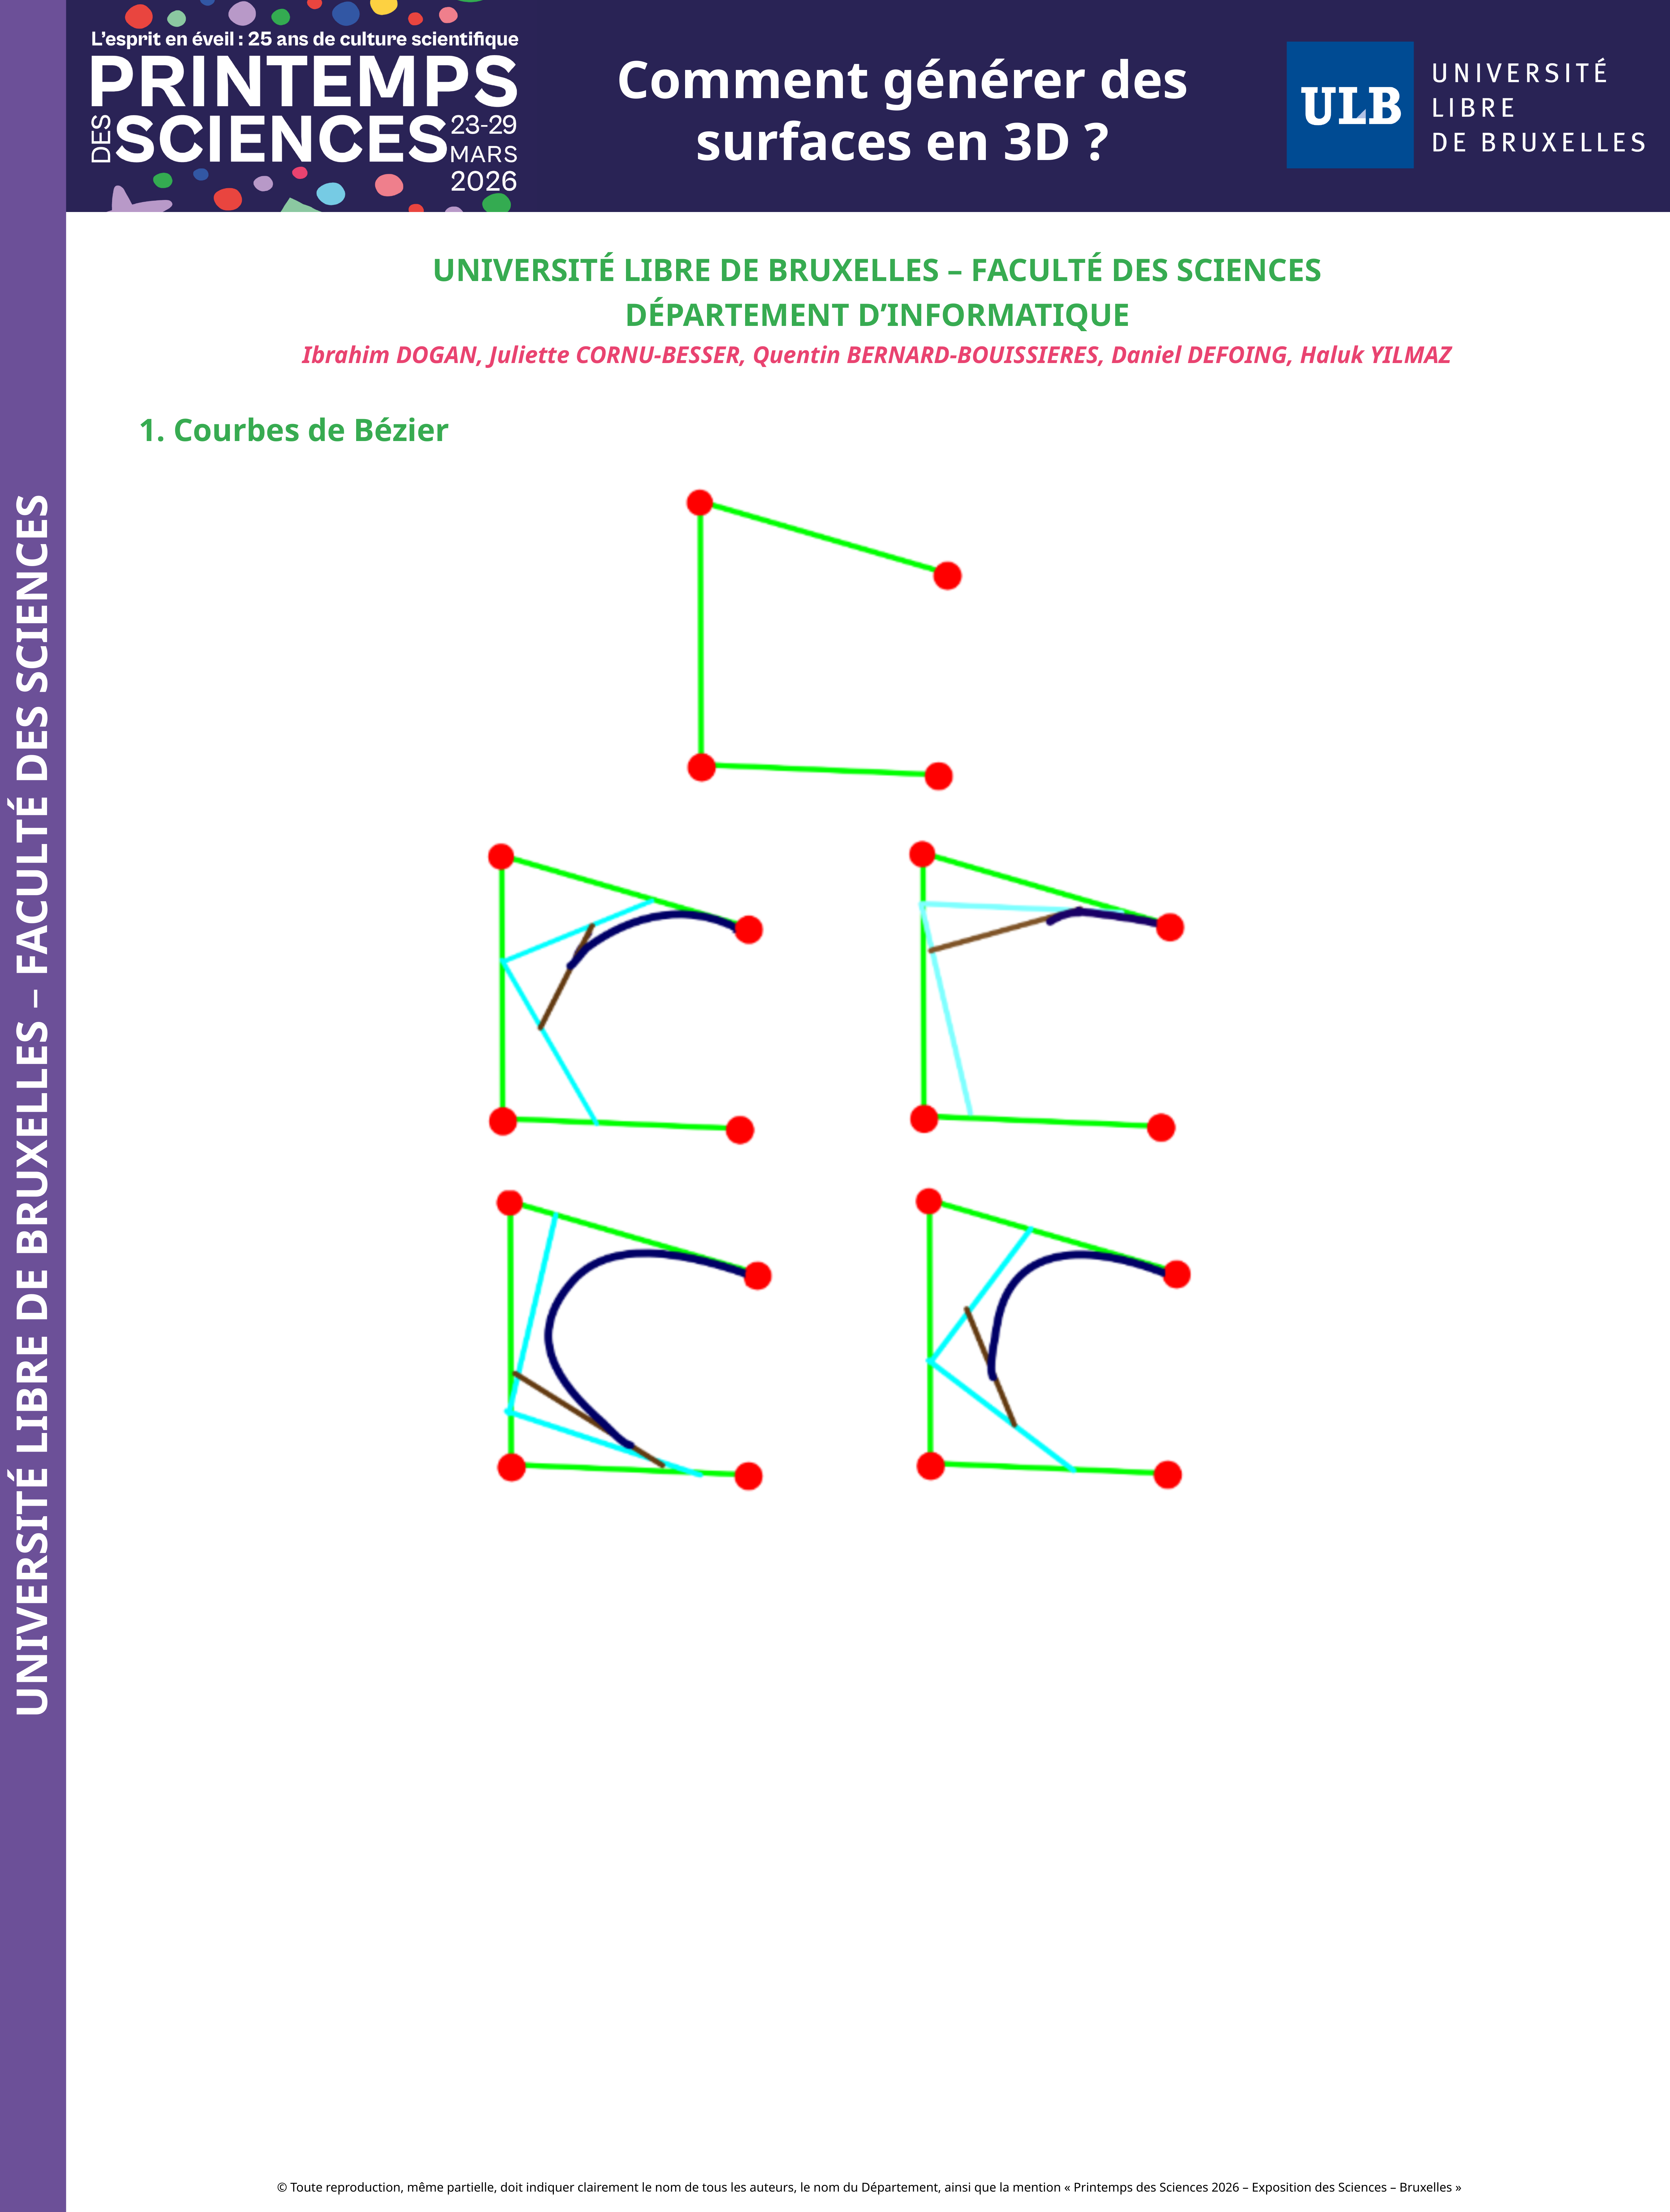

Comment générer des surfaces en 3D ?
UNIVERSITÉ LIBRE DE BRUXELLES – FACULTÉ DES SCIENCES
DÉPARTEMENT D’INFORMATIQUE
Ibrahim DOGAN, Juliette CORNU-BESSER, Quentin BERNARD-BOUISSIERES, Daniel DEFOING, Haluk YILMAZ
1. Courbes de Bézier
UNIVERSITÉ LIBRE DE BRUXELLES – FACULTÉ DES SCIENCES
© Toute reproduction, même partielle, doit indiquer clairement le nom de tous les auteurs, le nom du Département, ainsi que la mention « Printemps des Sciences 2026 – Exposition des Sciences – Bruxelles »